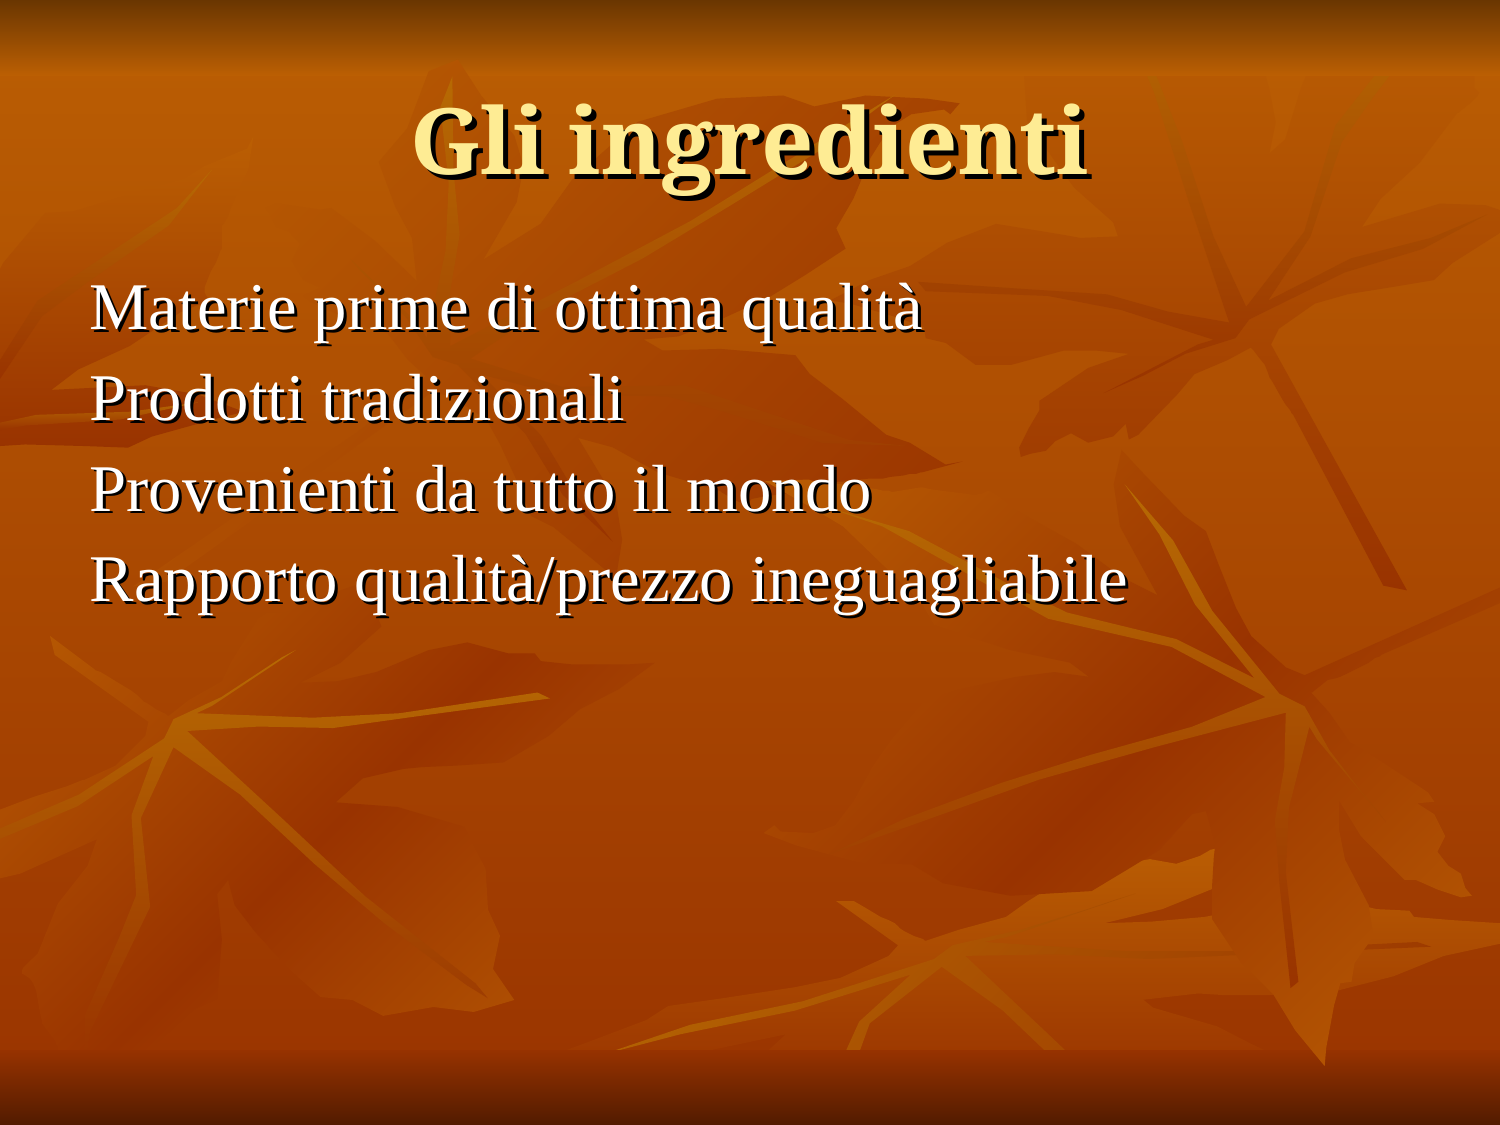

# Gli ingredienti
Materie prime di ottima qualità
Prodotti tradizionali
Provenienti da tutto il mondo
Rapporto qualità/prezzo ineguagliabile